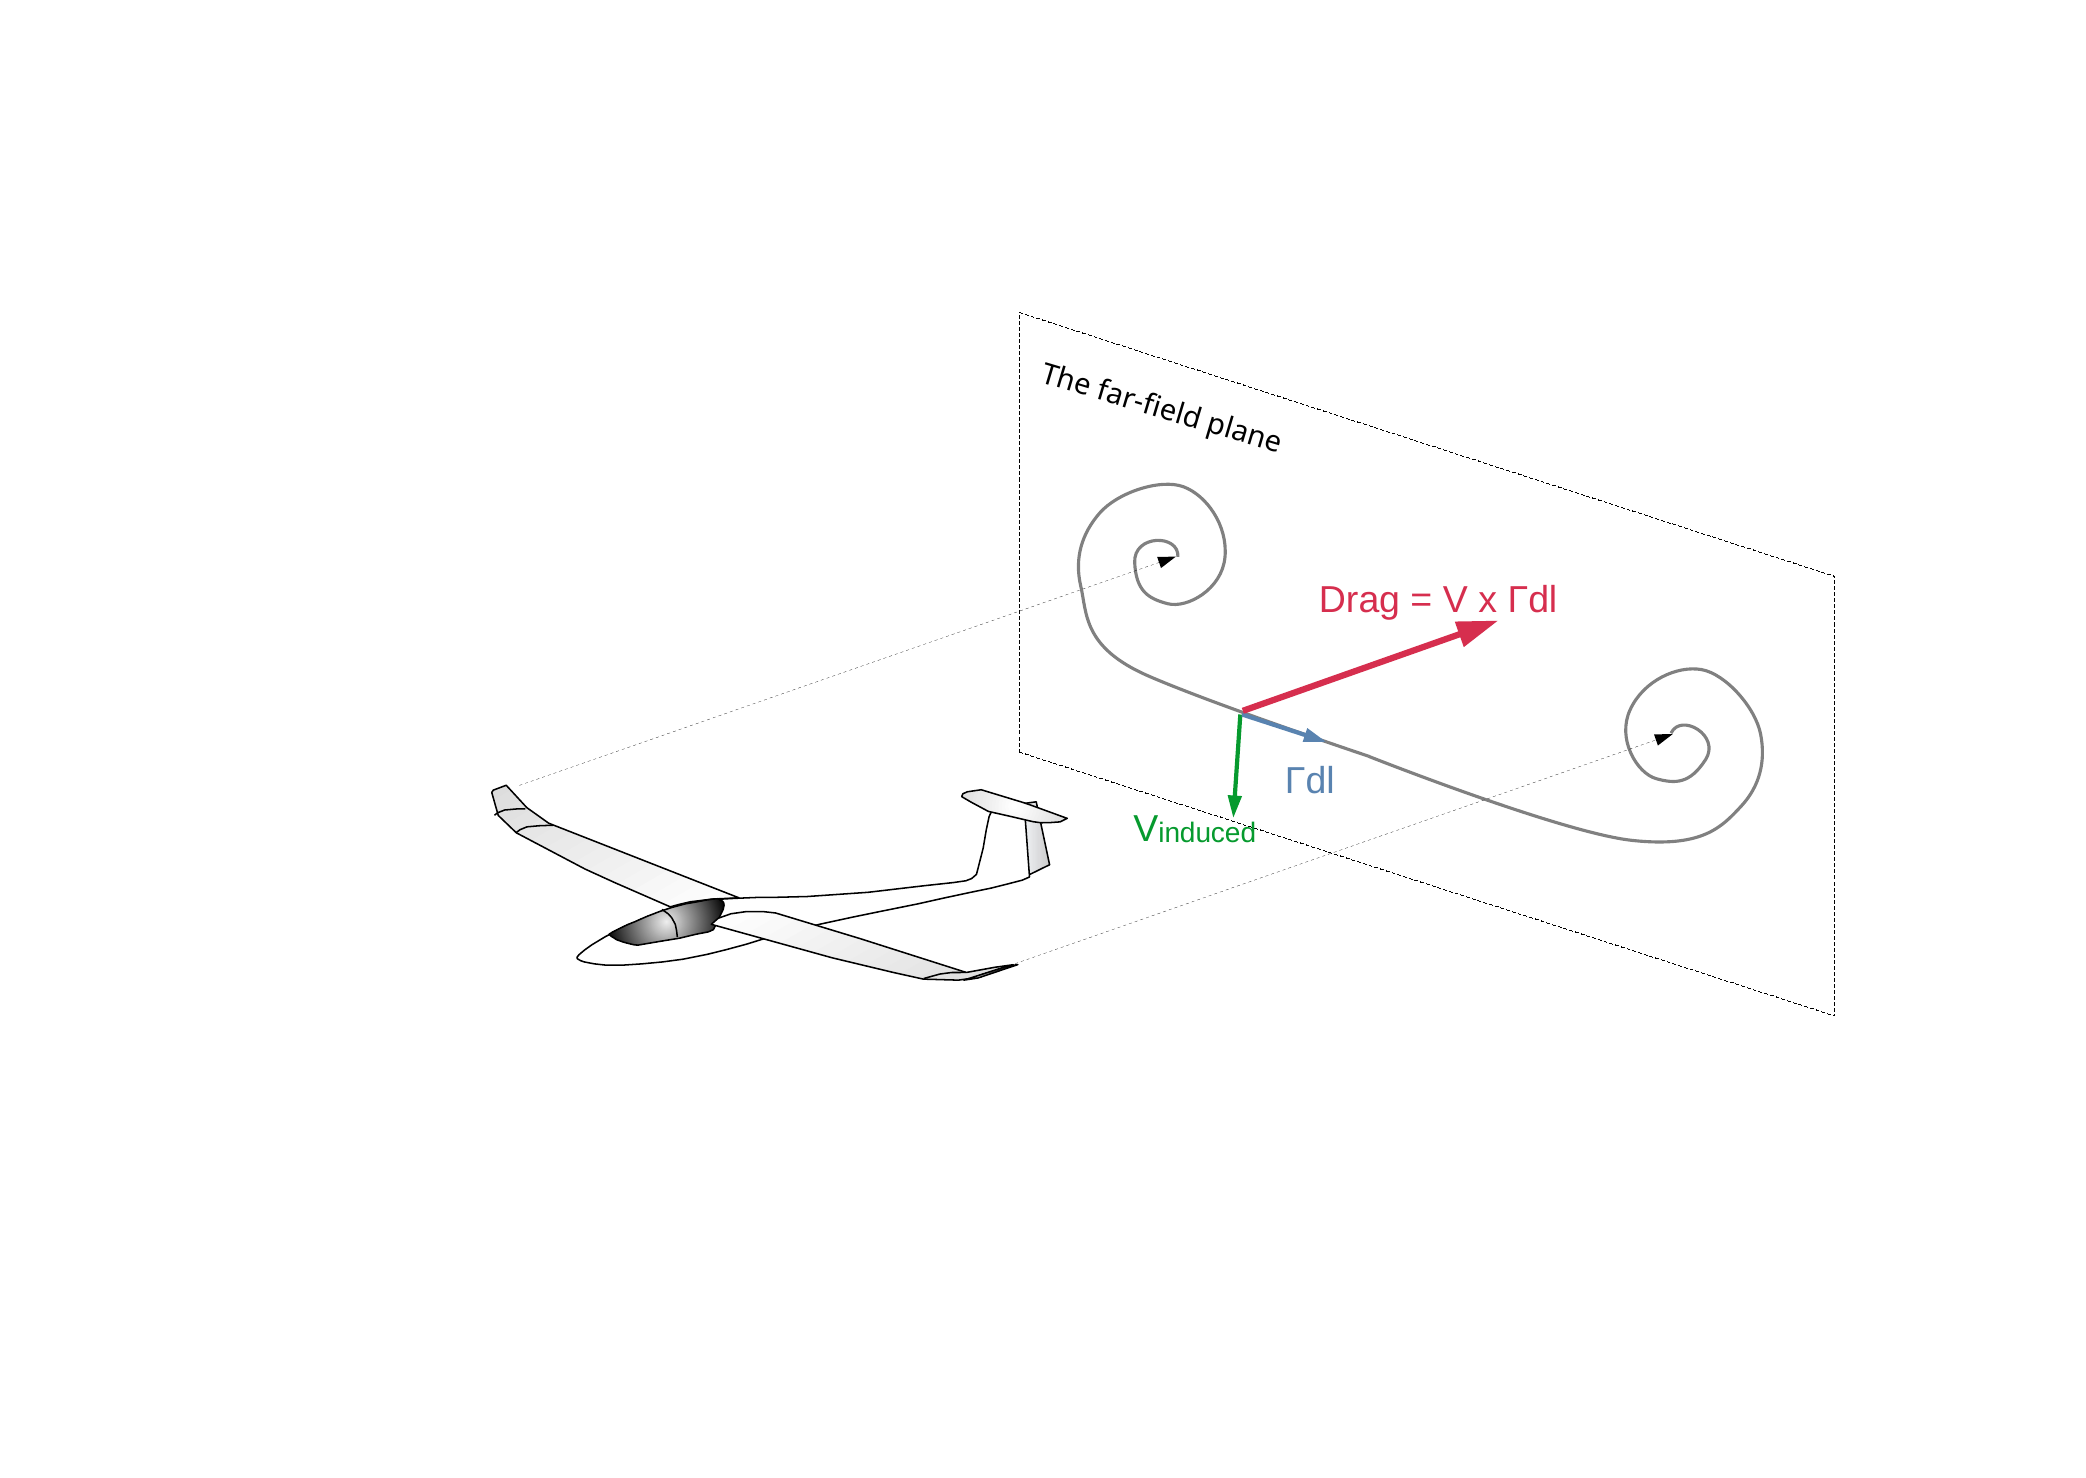

The far-field plane
Drag = V x Γdl
Γdl
Vinduced